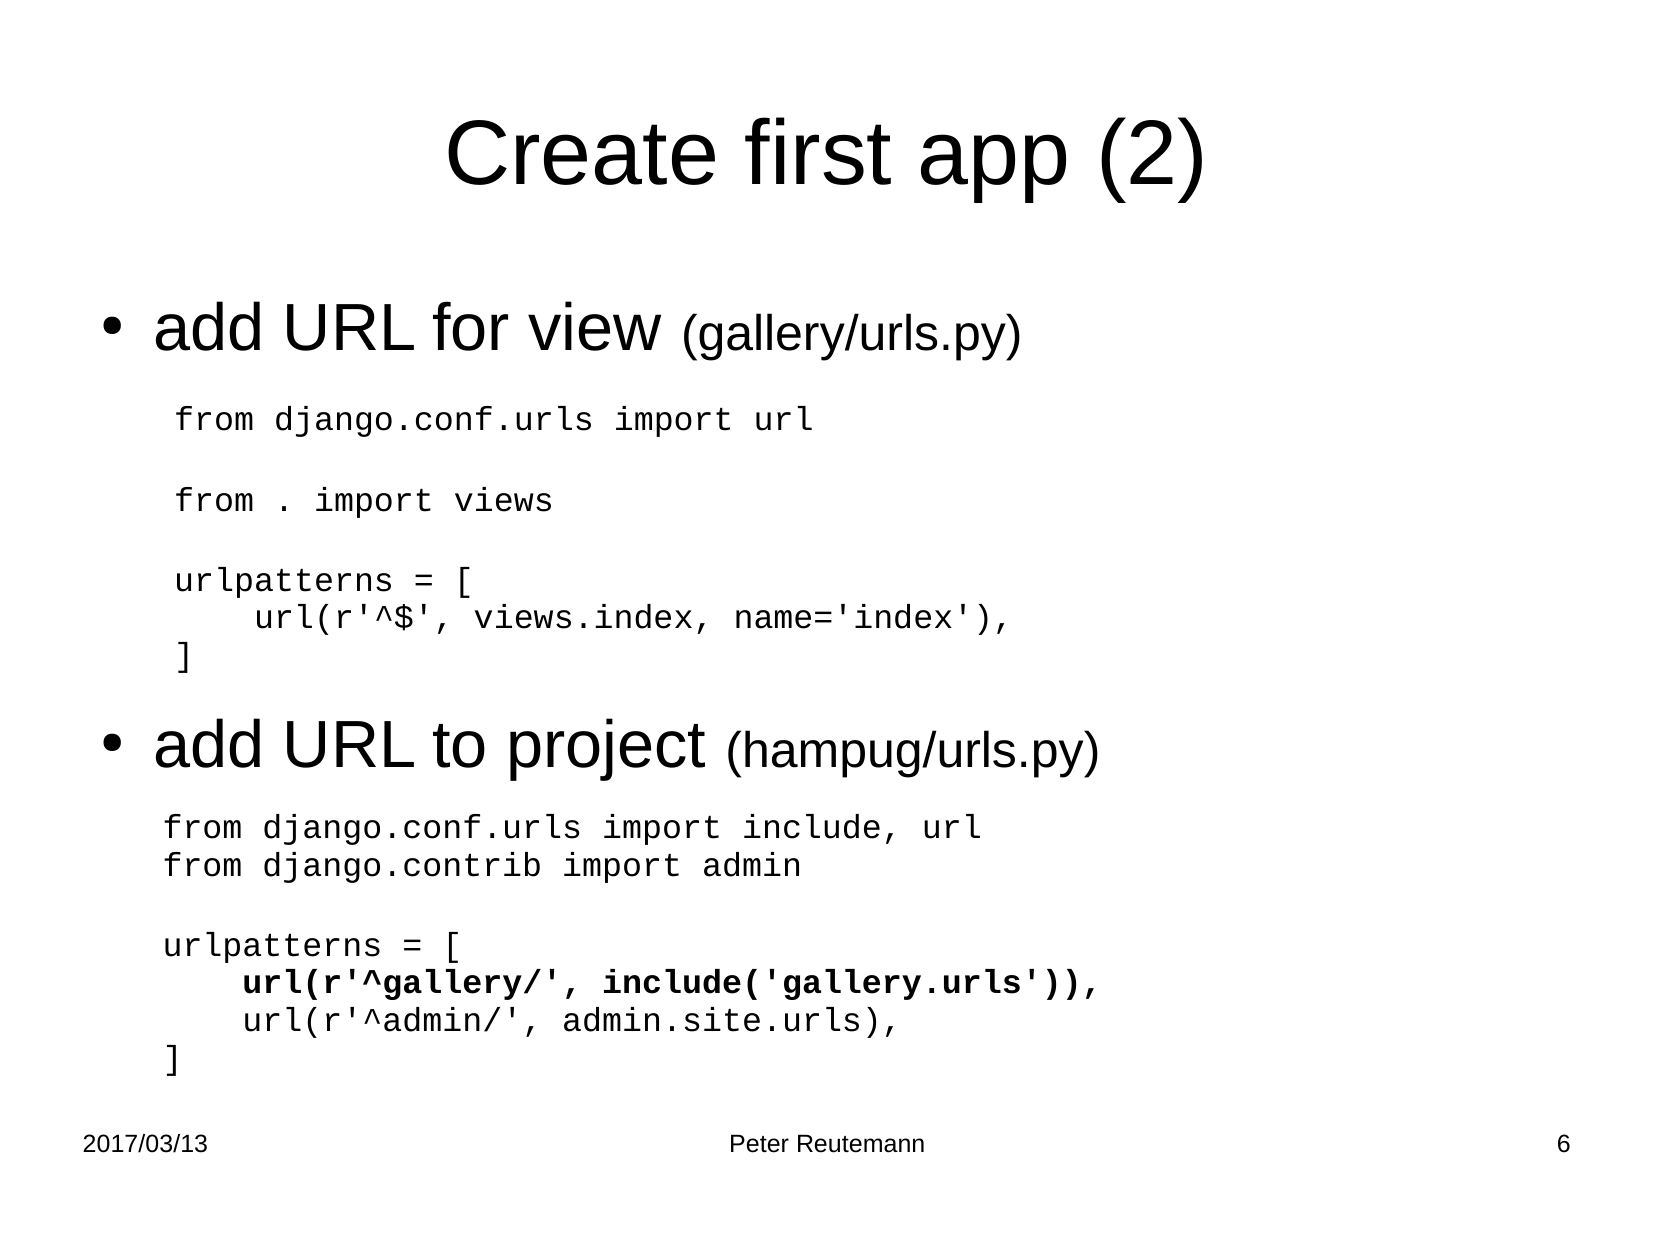

# Create first app (2)
add URL for view (gallery/urls.py)
add URL to project (hampug/urls.py)
from django.conf.urls import url
from . import views
urlpatterns = [
 url(r'^$', views.index, name='index'),
]
from django.conf.urls import include, url
from django.contrib import admin
urlpatterns = [
 url(r'^gallery/', include('gallery.urls')),
 url(r'^admin/', admin.site.urls),
]
2017/03/13
Peter Reutemann
6